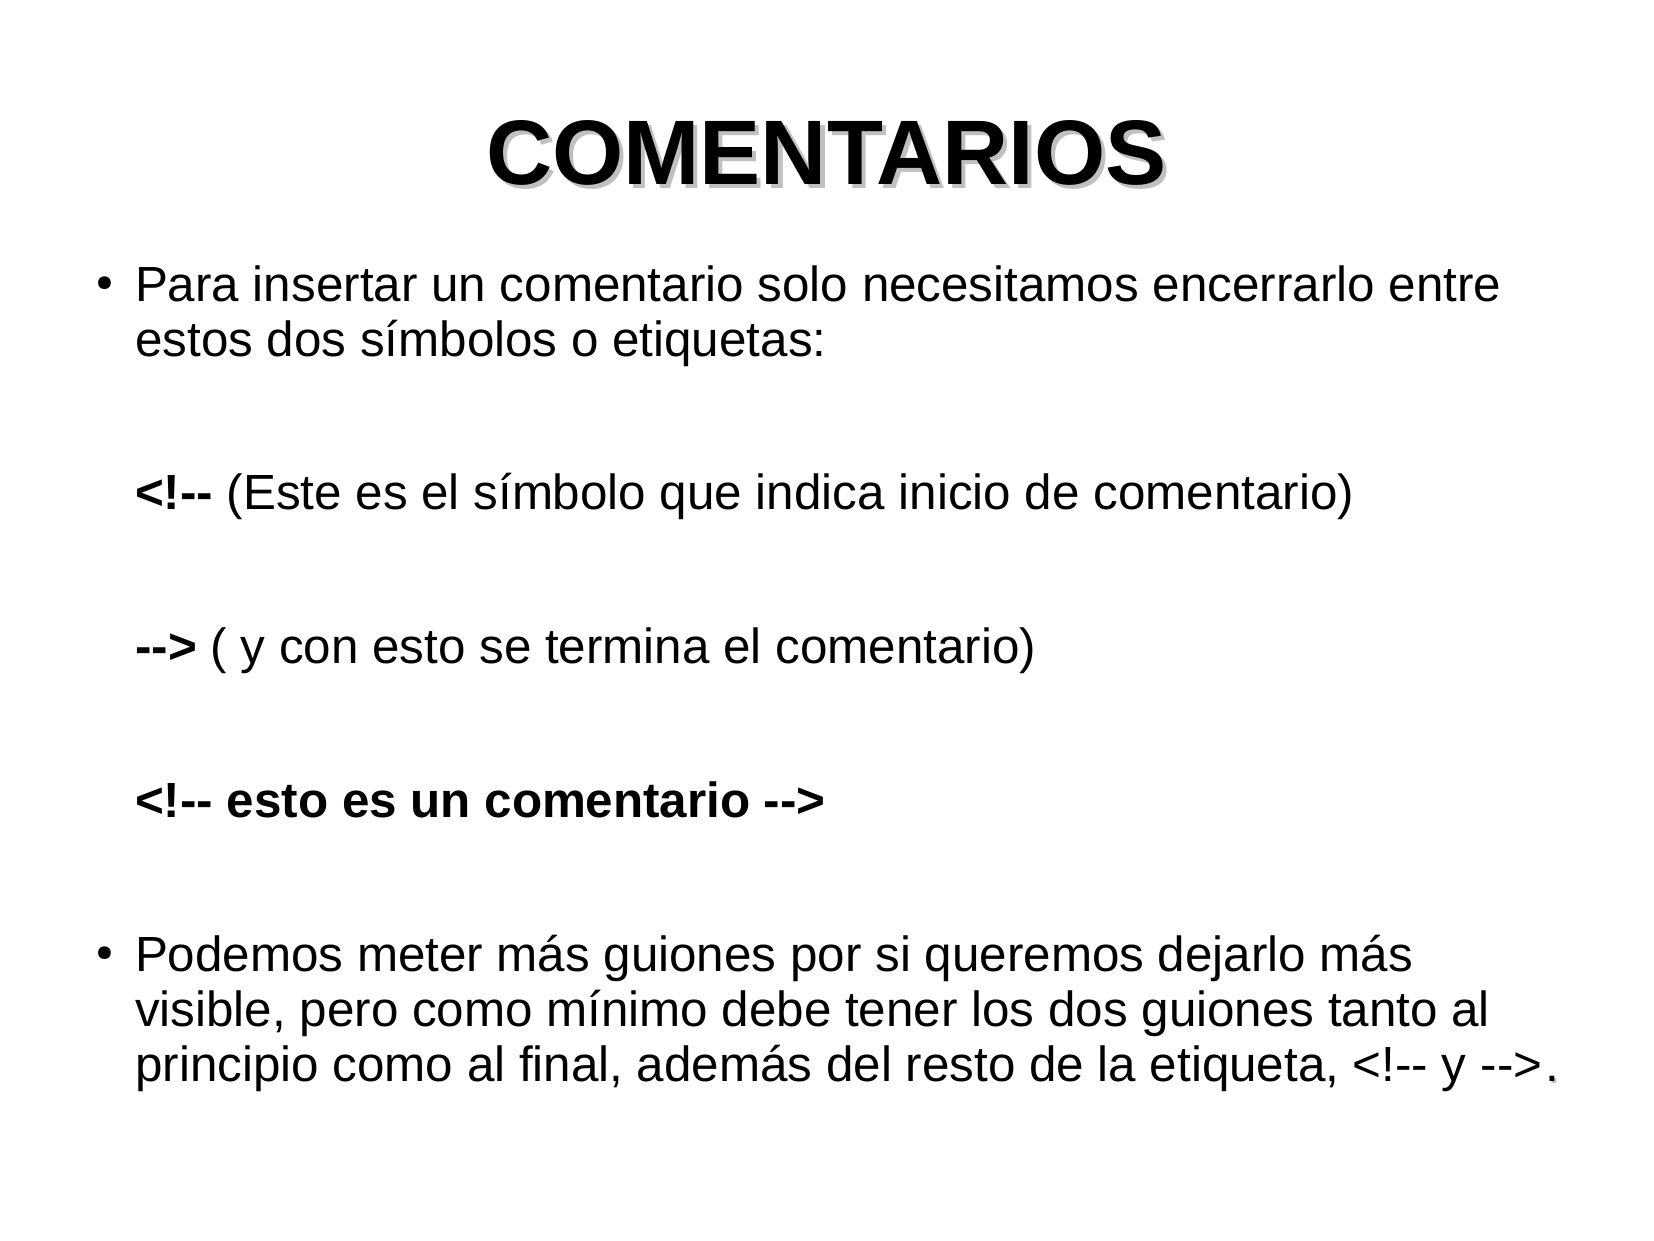

# COMENTARIOS
Para insertar un comentario solo necesitamos encerrarlo entre estos dos símbolos o etiquetas:
<!-- (Este es el símbolo que indica inicio de comentario)
--> ( y con esto se termina el comentario)
<!-- esto es un comentario -->
Podemos meter más guiones por si queremos dejarlo más visible, pero como mínimo debe tener los dos guiones tanto al principio como al final, además del resto de la etiqueta, <!-- y -->.